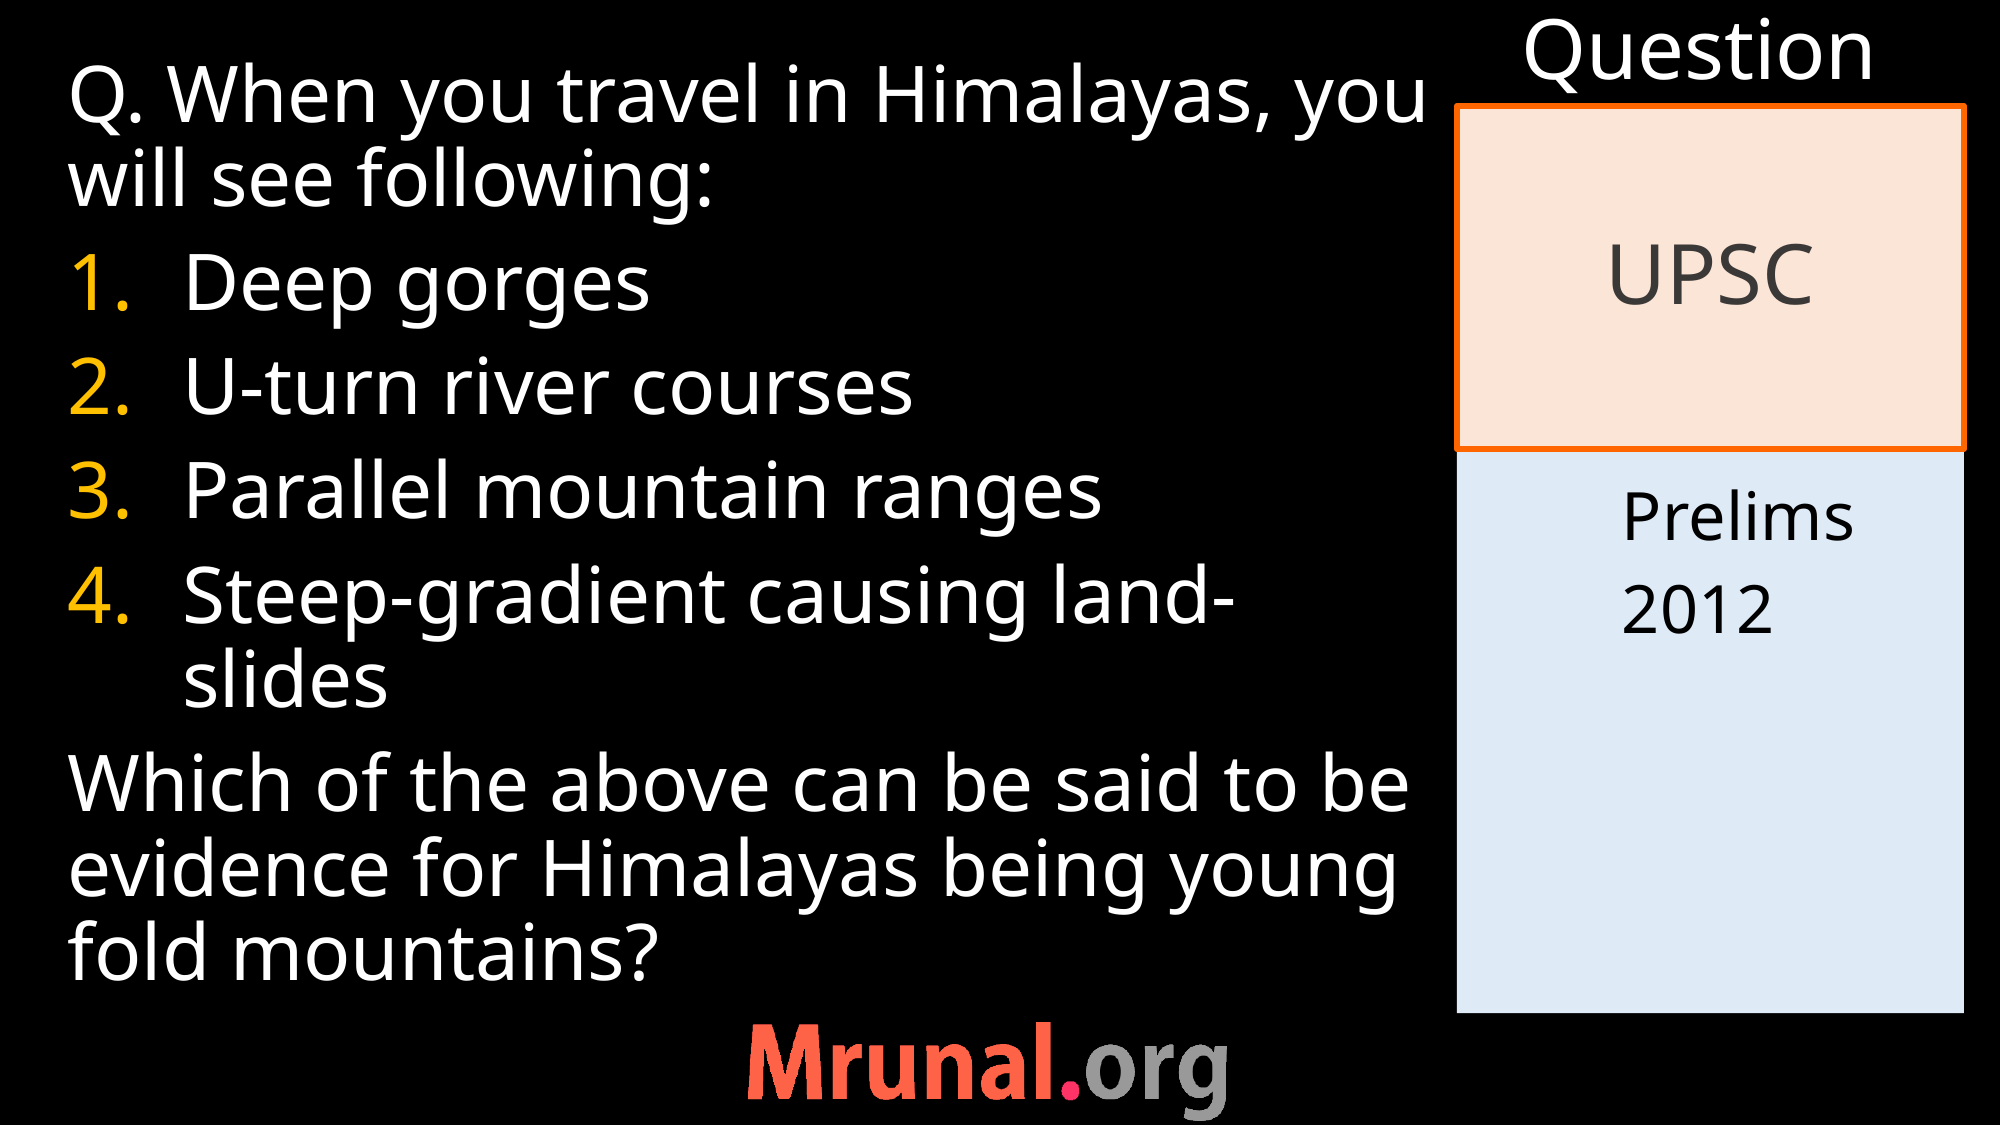

Question
Q. When you travel in Himalayas, you will see following:
Deep gorges
U-turn river courses
Parallel mountain ranges
Steep-gradient causing land-slides
Which of the above can be said to be evidence for Himalayas being young fold mountains?
UPSC
# Prelims
	2012